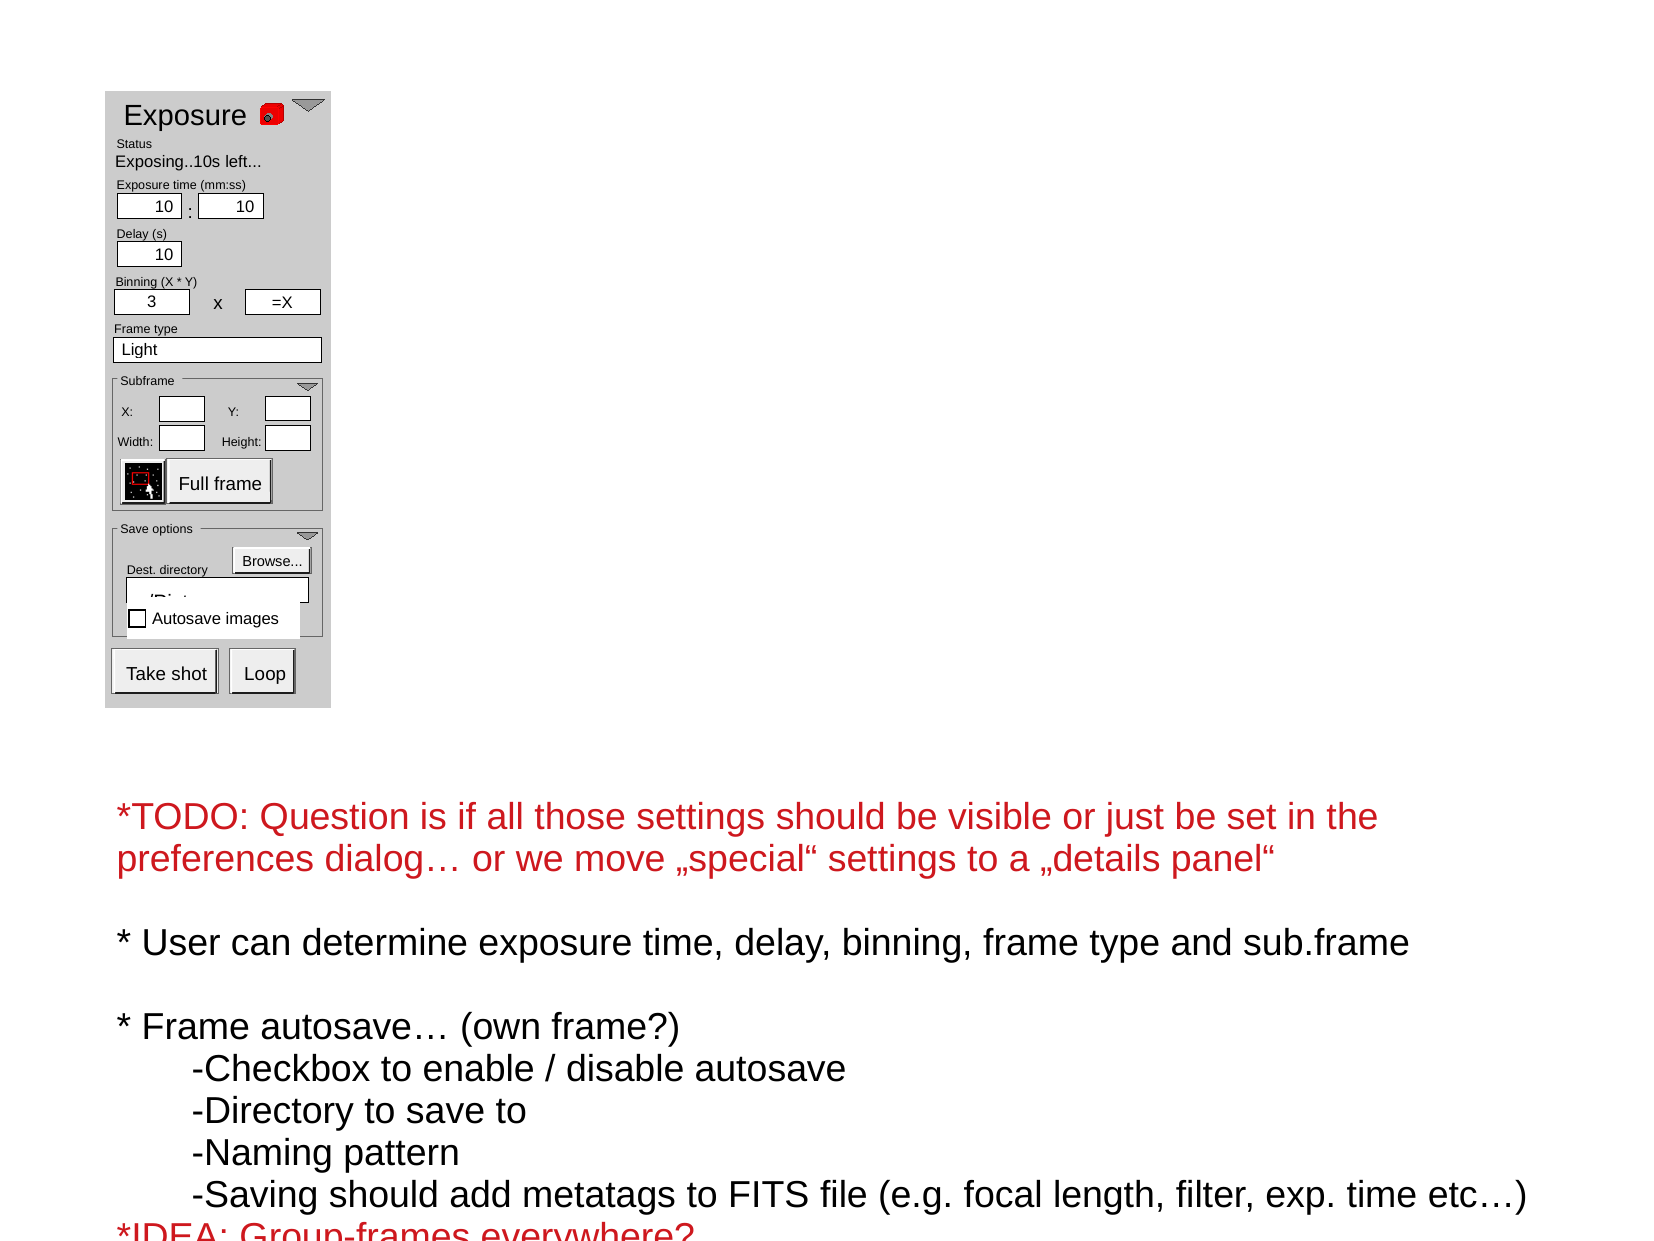

Exposure
Status
Exposing..10s left...
Exposure time (mm:ss)
:
Delay (s)
Binning (X * Y)
x
Frame type
Subframe
X:
Y:
Width:
Height:
Full frame
Save options
Browse...
Dest. directory
Take shot
Loop
*TODO: Question is if all those settings should be visible or just be set in the preferences dialog… or we move „special“ settings to a „details panel“
* User can determine exposure time, delay, binning, frame type and sub.frame
* Frame autosave… (own frame?)
	-Checkbox to enable / disable autosave
	-Directory to save to
	-Naming pattern
	-Saving should add metatags to FITS file (e.g. focal length, filter, exp. time etc…)
*IDEA: Group-frames everywhere?
* IDEA: Replace subframe grouping box by „expandable“ panel (triangle)
* TODO: Need icon for „Full Frame“, „Loop“ and „Take shot“